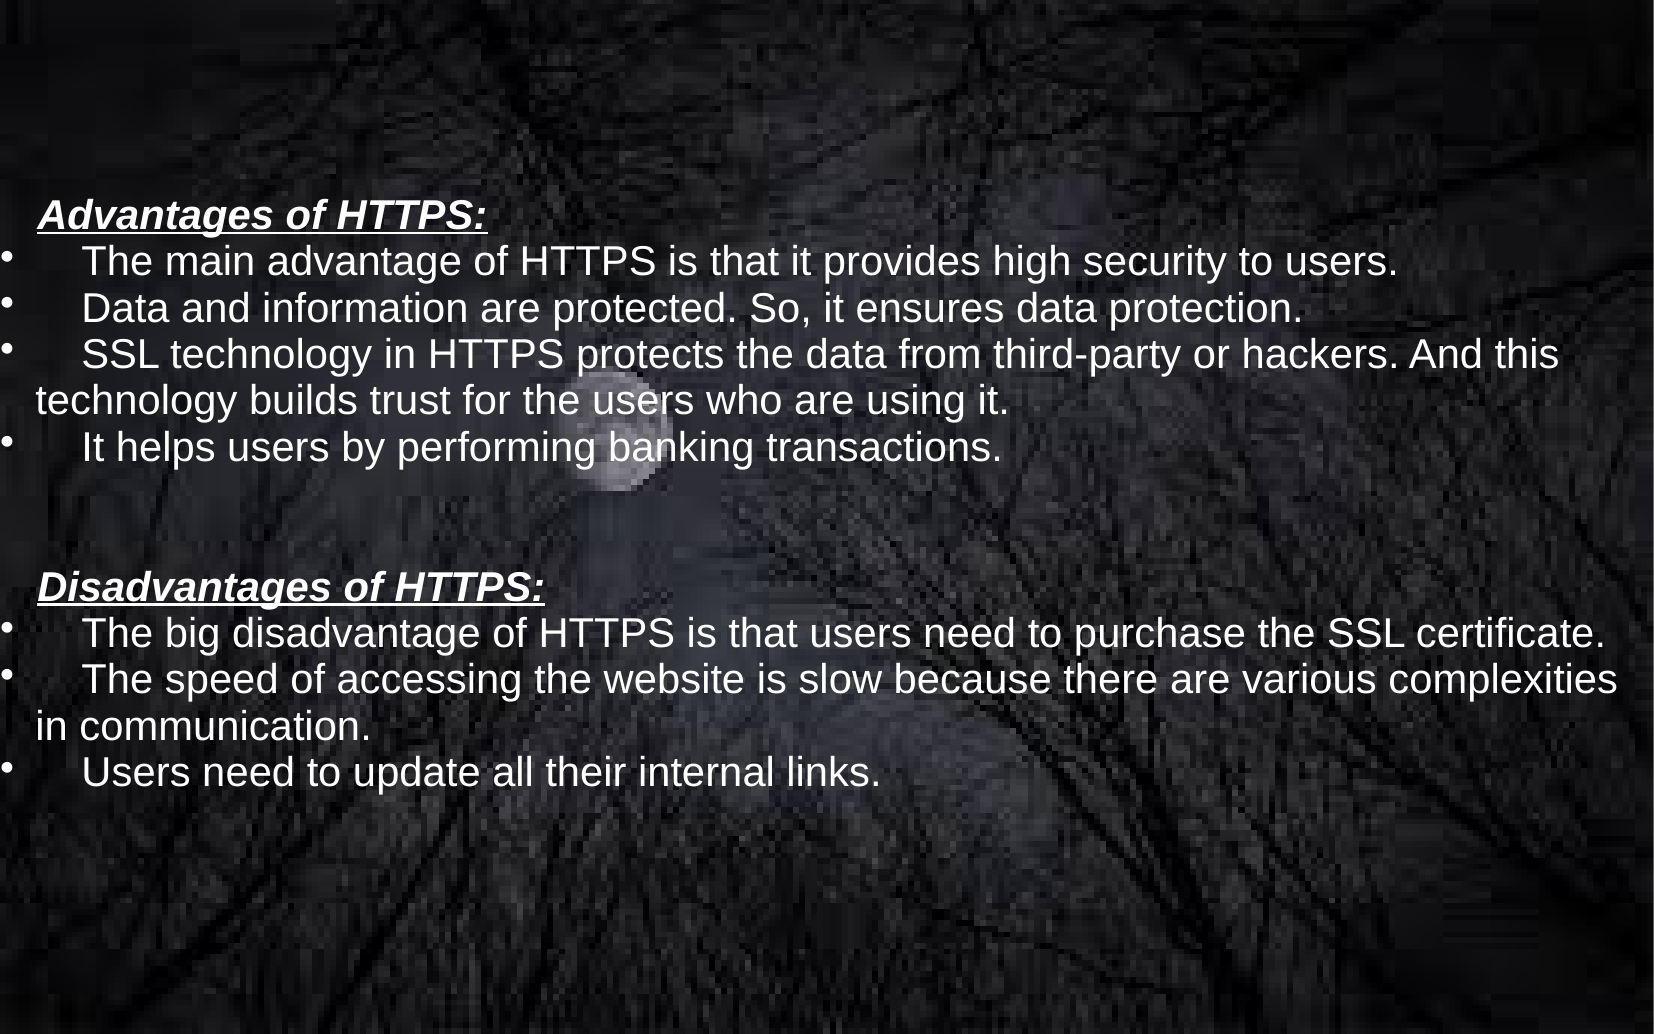

# Advantages of HTTPS:
 The main advantage of HTTPS is that it provides high security to users.
 Data and information are protected. So, it ensures data protection.
 SSL technology in HTTPS protects the data from third-party or hackers. And this technology builds trust for the users who are using it.
 It helps users by performing banking transactions.
Disadvantages of HTTPS:
 The big disadvantage of HTTPS is that users need to purchase the SSL certificate.
 The speed of accessing the website is slow because there are various complexities in communication.
 Users need to update all their internal links.